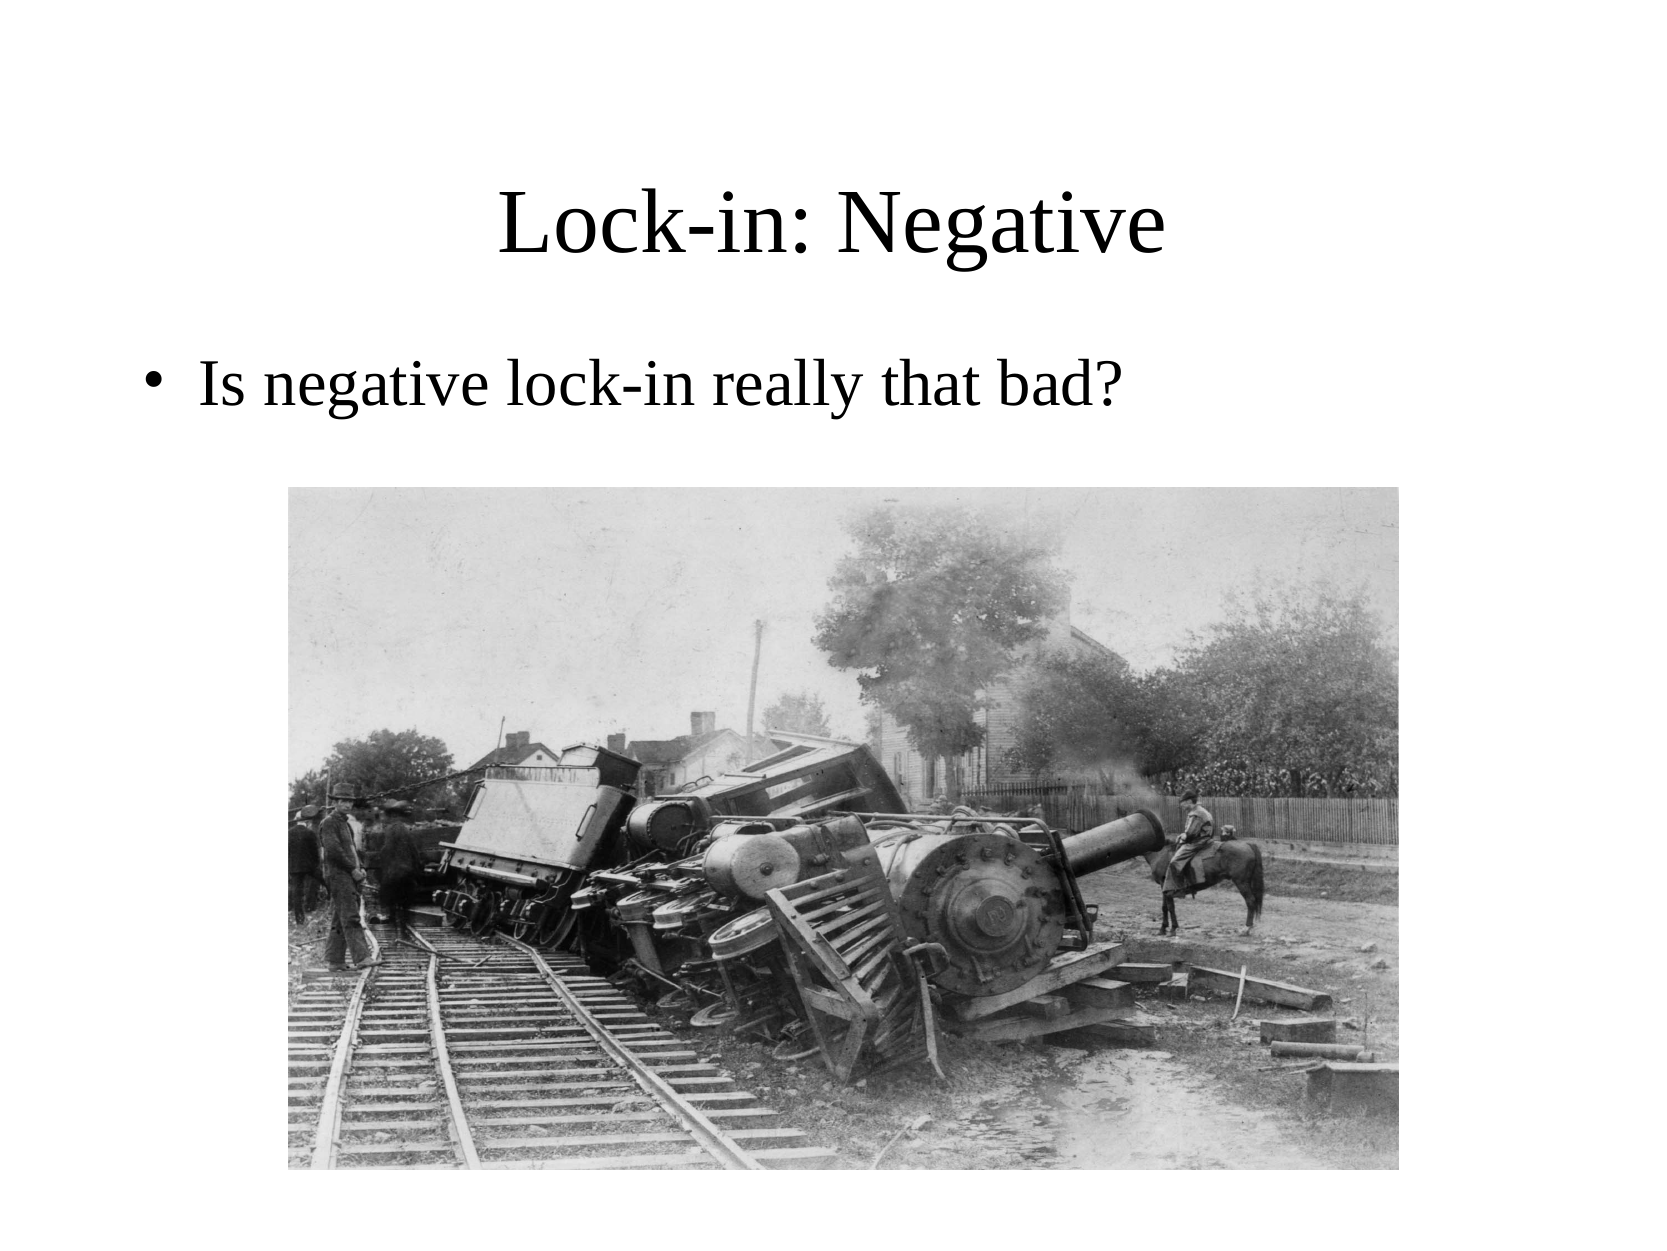

# Lock-in: Negative
Is negative lock-in really that bad?